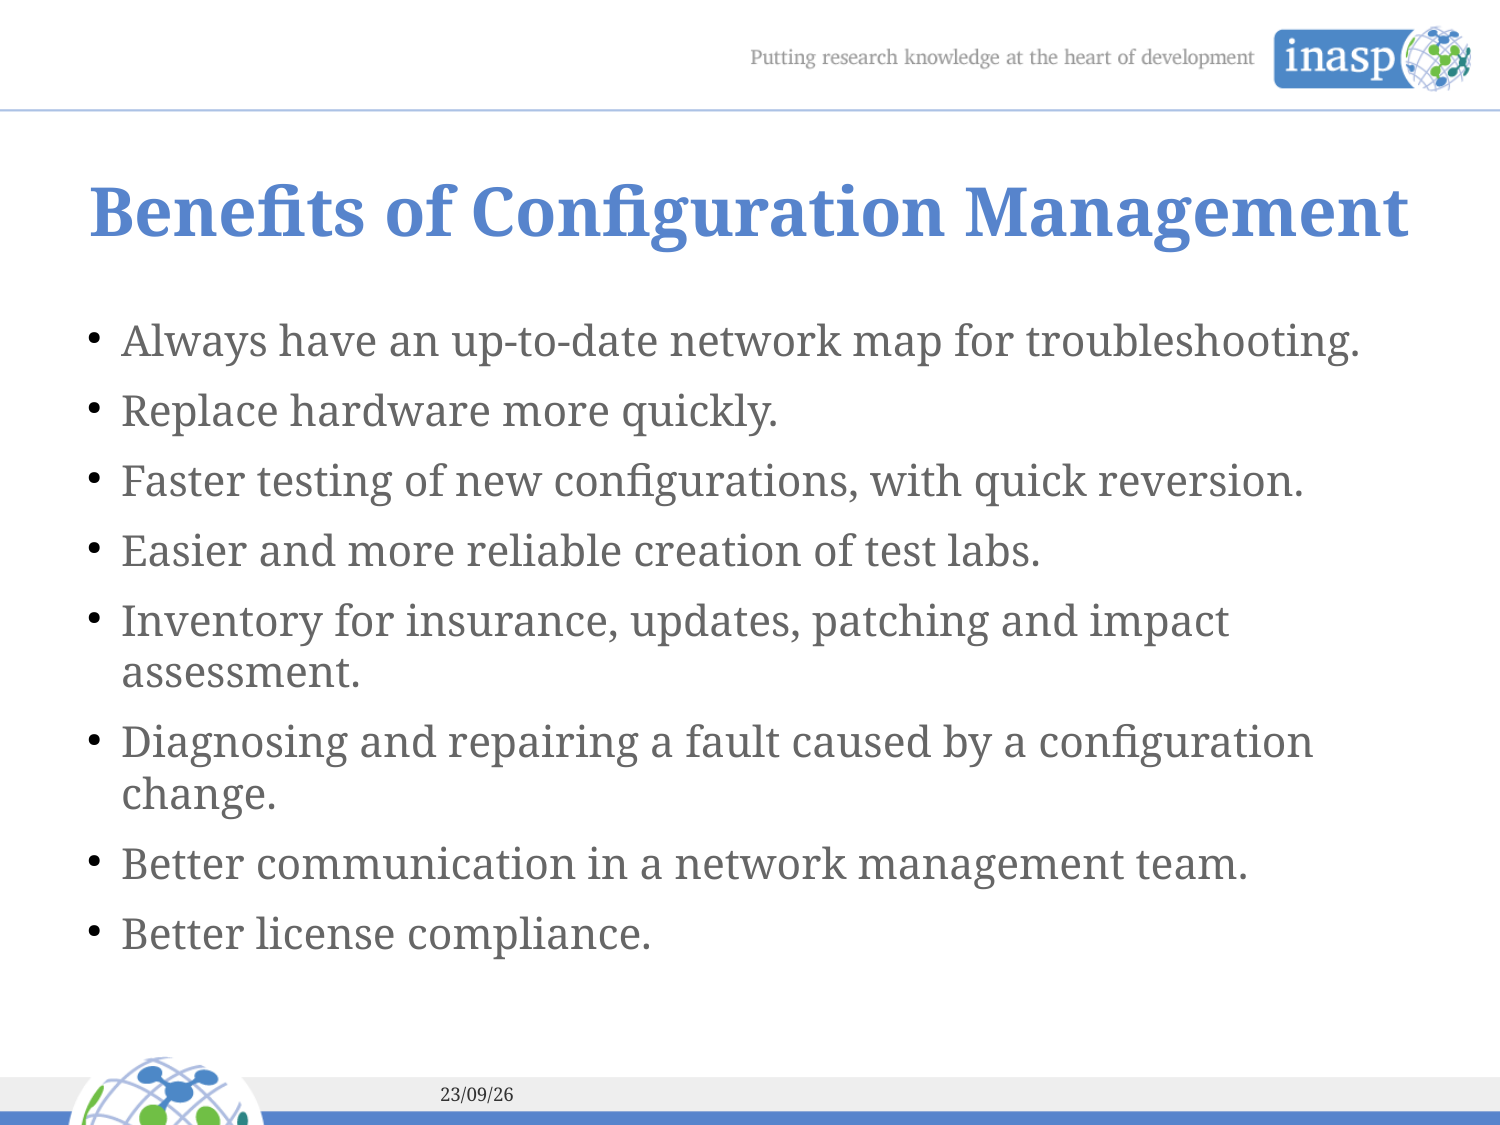

# Benefits of Configuration Management
Always have an up-to-date network map for troubleshooting.
Replace hardware more quickly.
Faster testing of new configurations, with quick reversion.
Easier and more reliable creation of test labs.
Inventory for insurance, updates, patching and impact assessment.
Diagnosing and repairing a fault caused by a configuration change.
Better communication in a network management team.
Better license compliance.